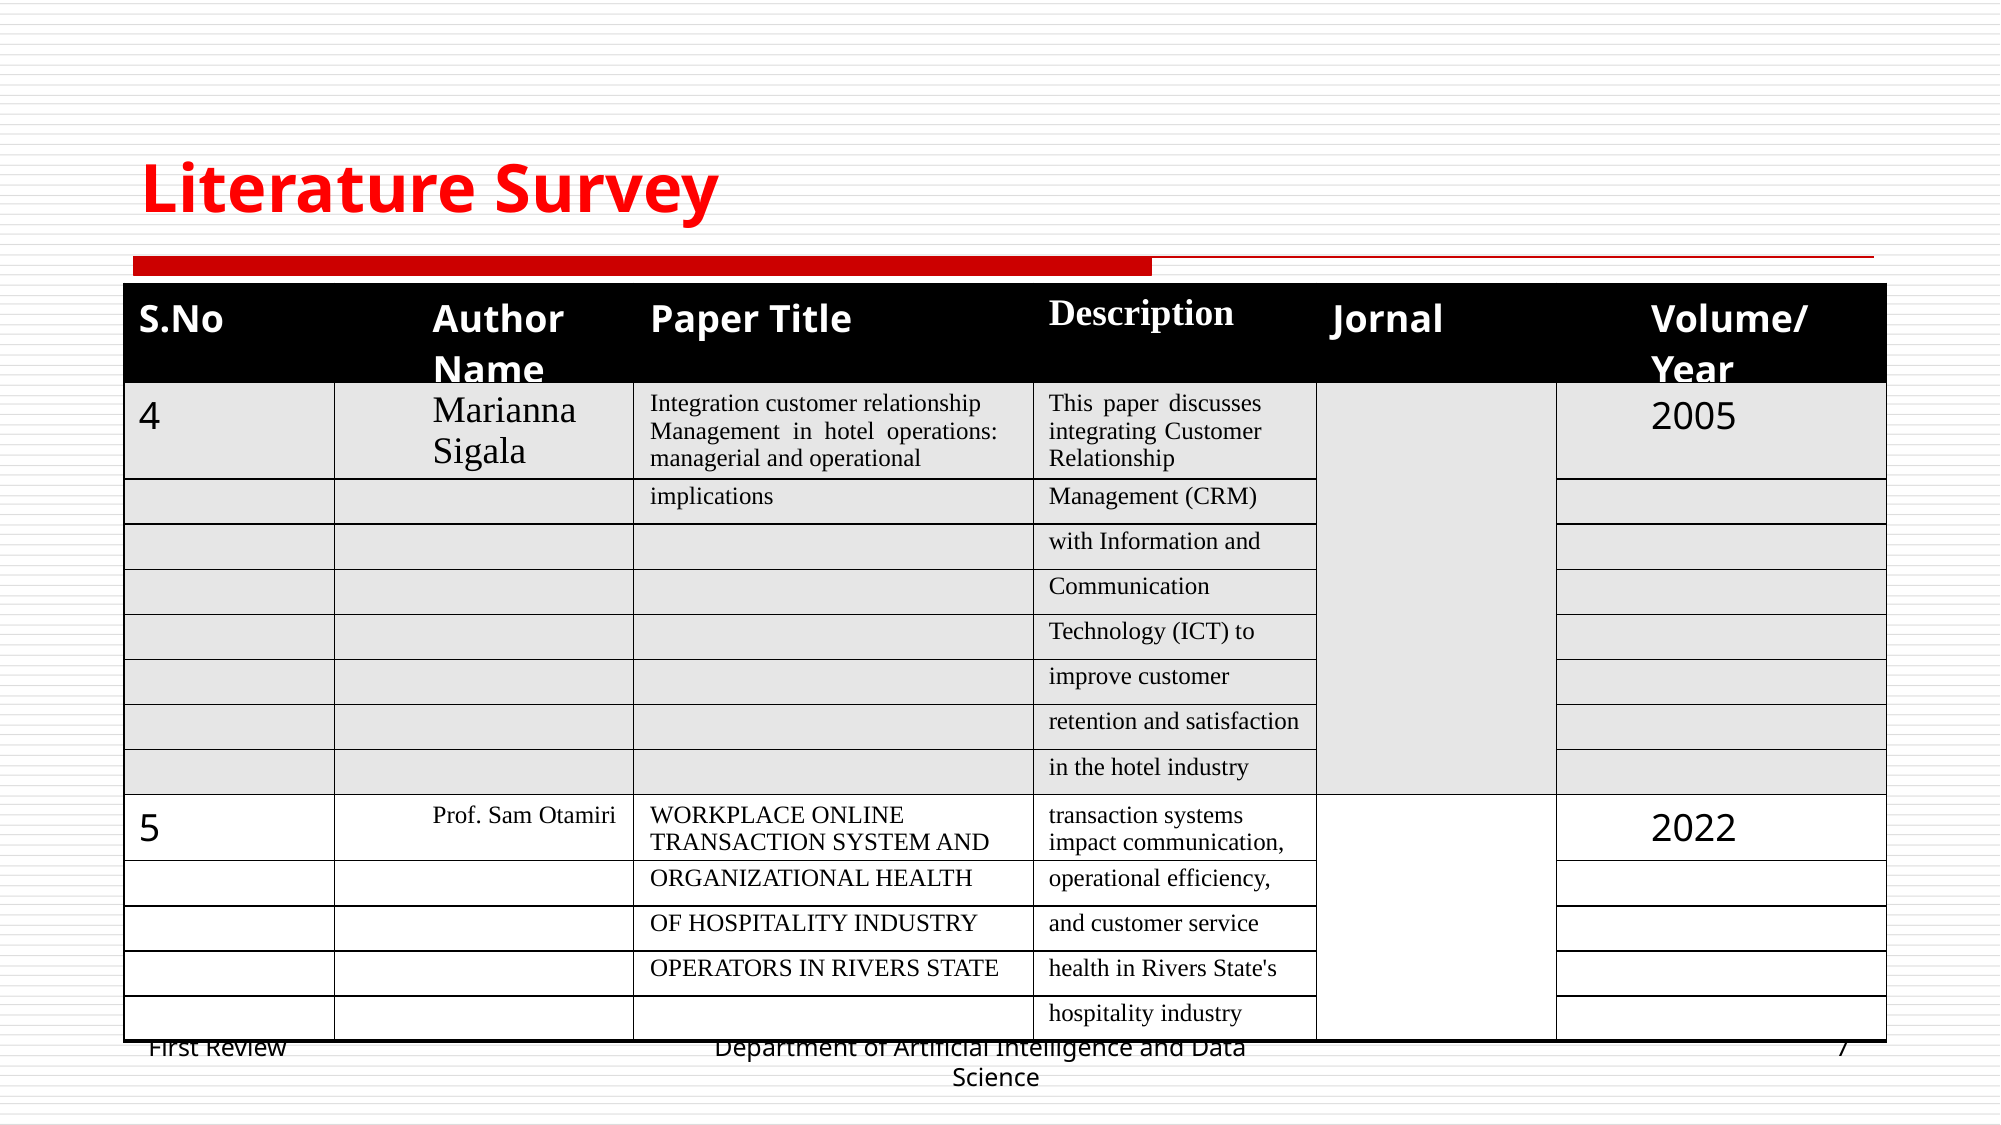

# Literature Survey
| S.No | Author Name | Paper Title | Description | Jornal | Volume/ Year |
| --- | --- | --- | --- | --- | --- |
| 4 | Marianna Sigala | Integration customer relationship Management in hotel operations: managerial and operational | This paper discusses integrating Customer Relationship | | 2005 |
| | | implications | Management (CRM) | | |
| | | | with Information and | | |
| | | | Communication | | |
| | | | Technology (ICT) to | | |
| | | | improve customer | | |
| | | | retention and satisfaction | | |
| | | | in the hotel industry | | |
| 5 | Prof. Sam Otamiri | WORKPLACE ONLINE TRANSACTION SYSTEM AND | transaction systems impact communication, | | 2022 |
| | | ORGANIZATIONAL HEALTH | operational efficiency, | | |
| | | OF HOSPITALITY INDUSTRY | and customer service | | |
| | | OPERATORS IN RIVERS STATE | health in Rivers State's | | |
| | | | hospitality industry | | |
First Review
Department of Artificial Intelligence and Data Science